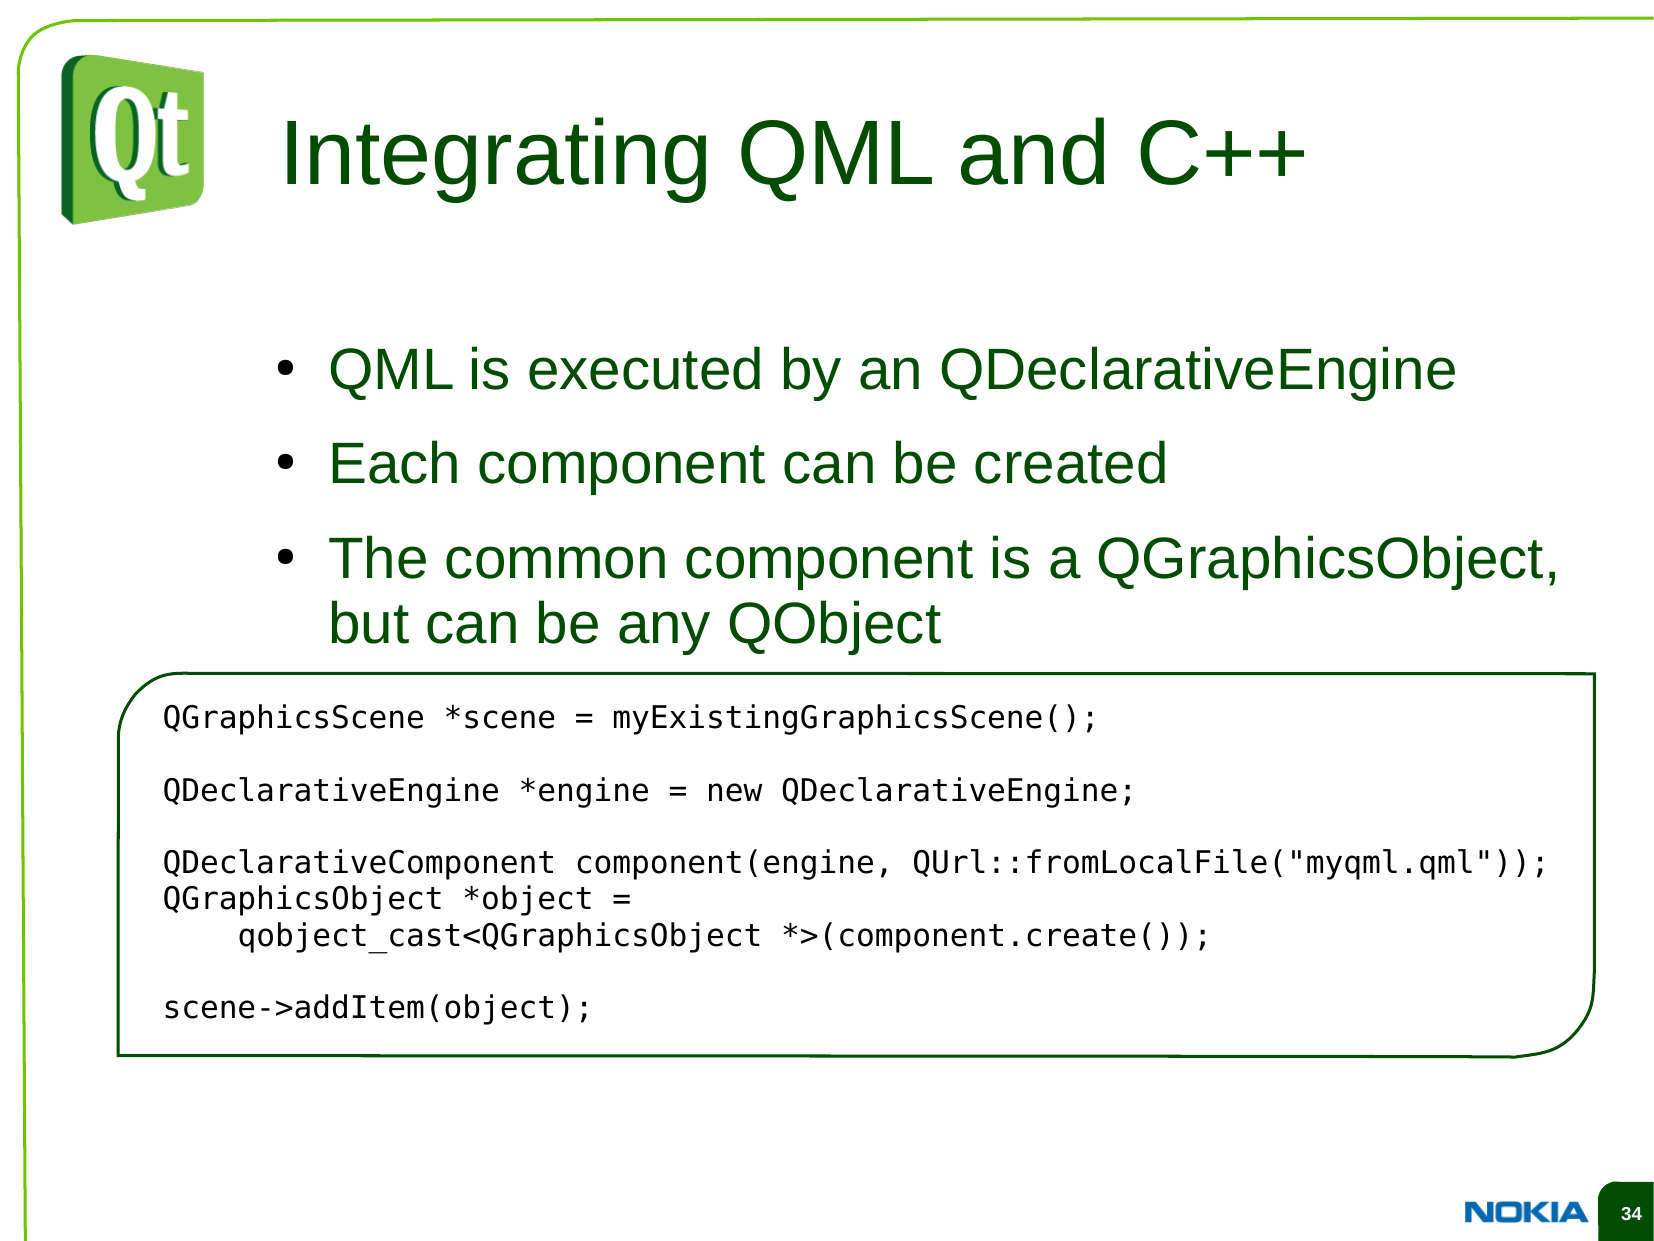

# Integrating QML and C++
QML is executed by an QDeclarativeEngine
Each component can be created
The common component is a QGraphicsObject, but can be any QObject
QGraphicsScene *scene = myExistingGraphicsScene();
QDeclarativeEngine *engine = new QDeclarativeEngine;
QDeclarativeComponent component(engine, QUrl::fromLocalFile("myqml.qml"));
QGraphicsObject *object =
 qobject_cast<QGraphicsObject *>(component.create());
scene->addItem(object);